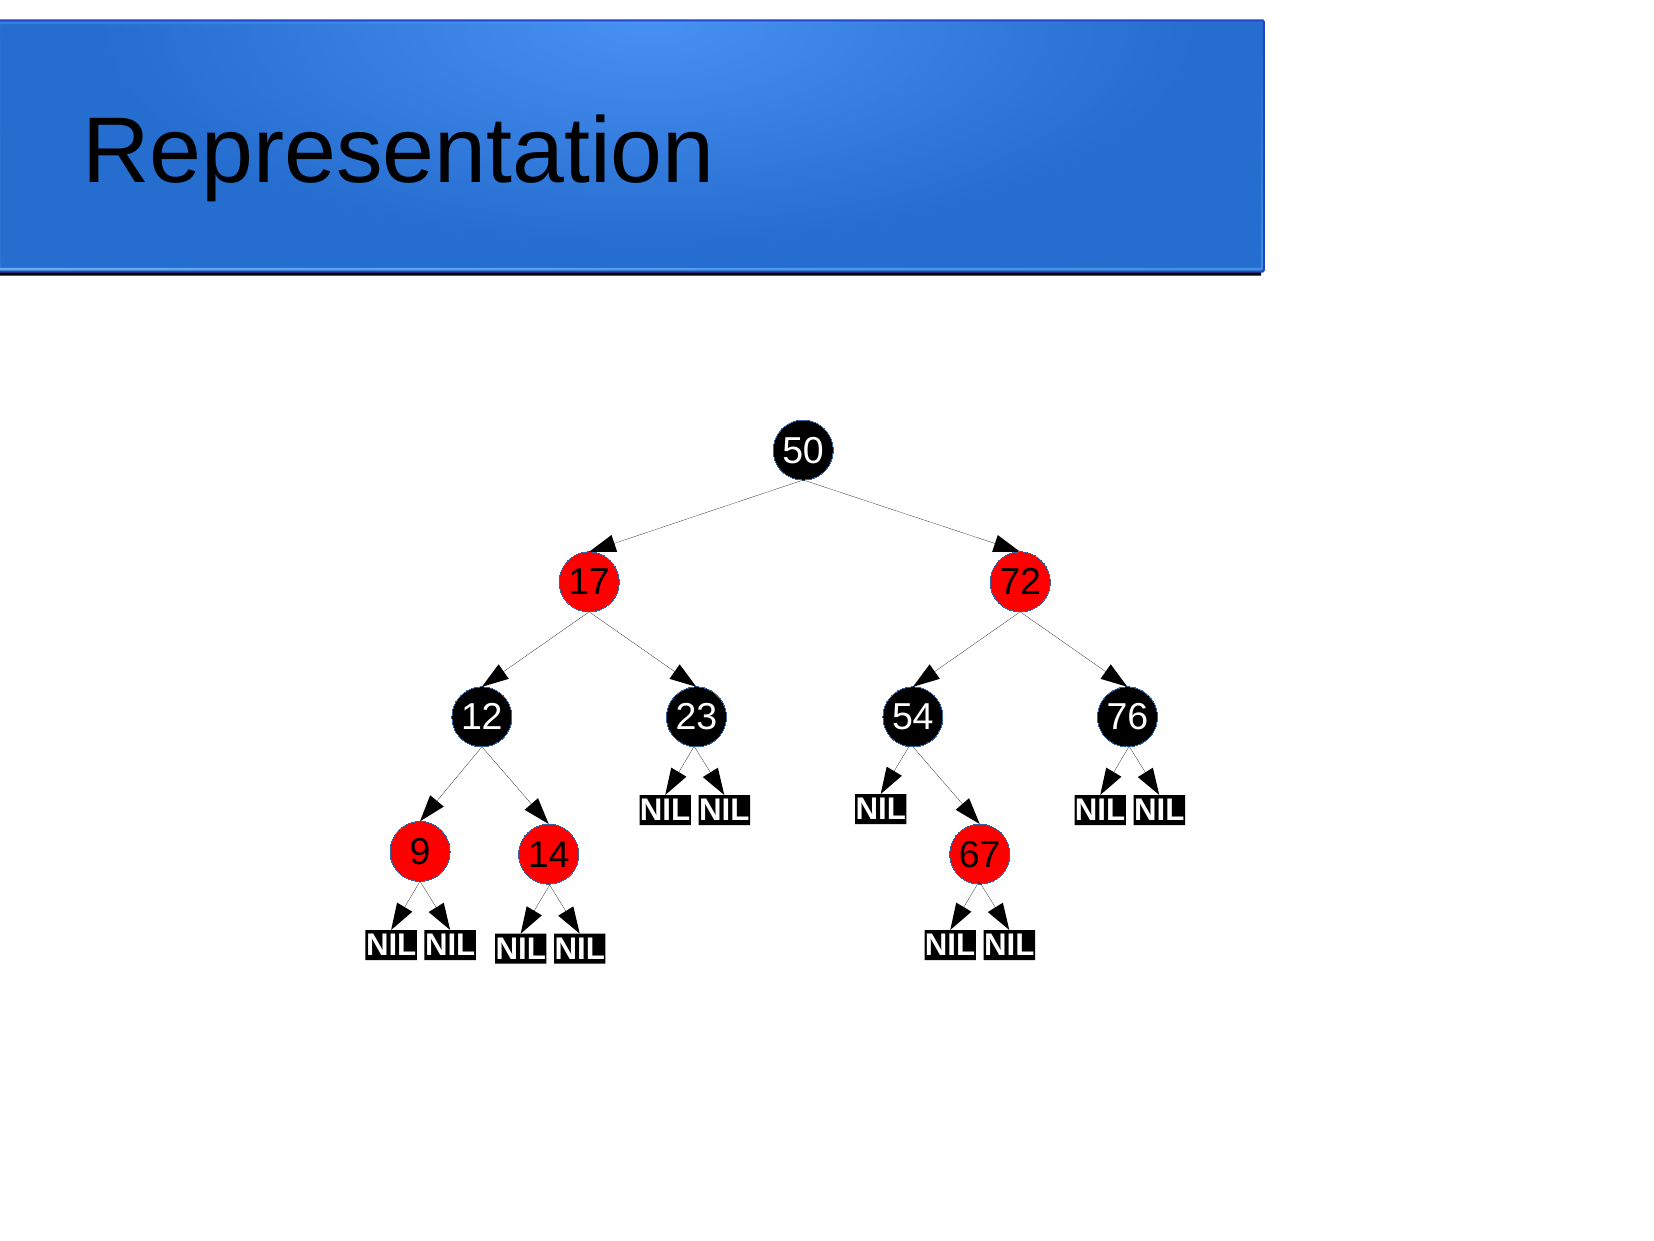

# Representation
50
17
72
12
23
54
76
NIL
NIL
NIL
NIL
NIL
9
14
67
NIL
NIL
NIL
NIL
NIL
NIL